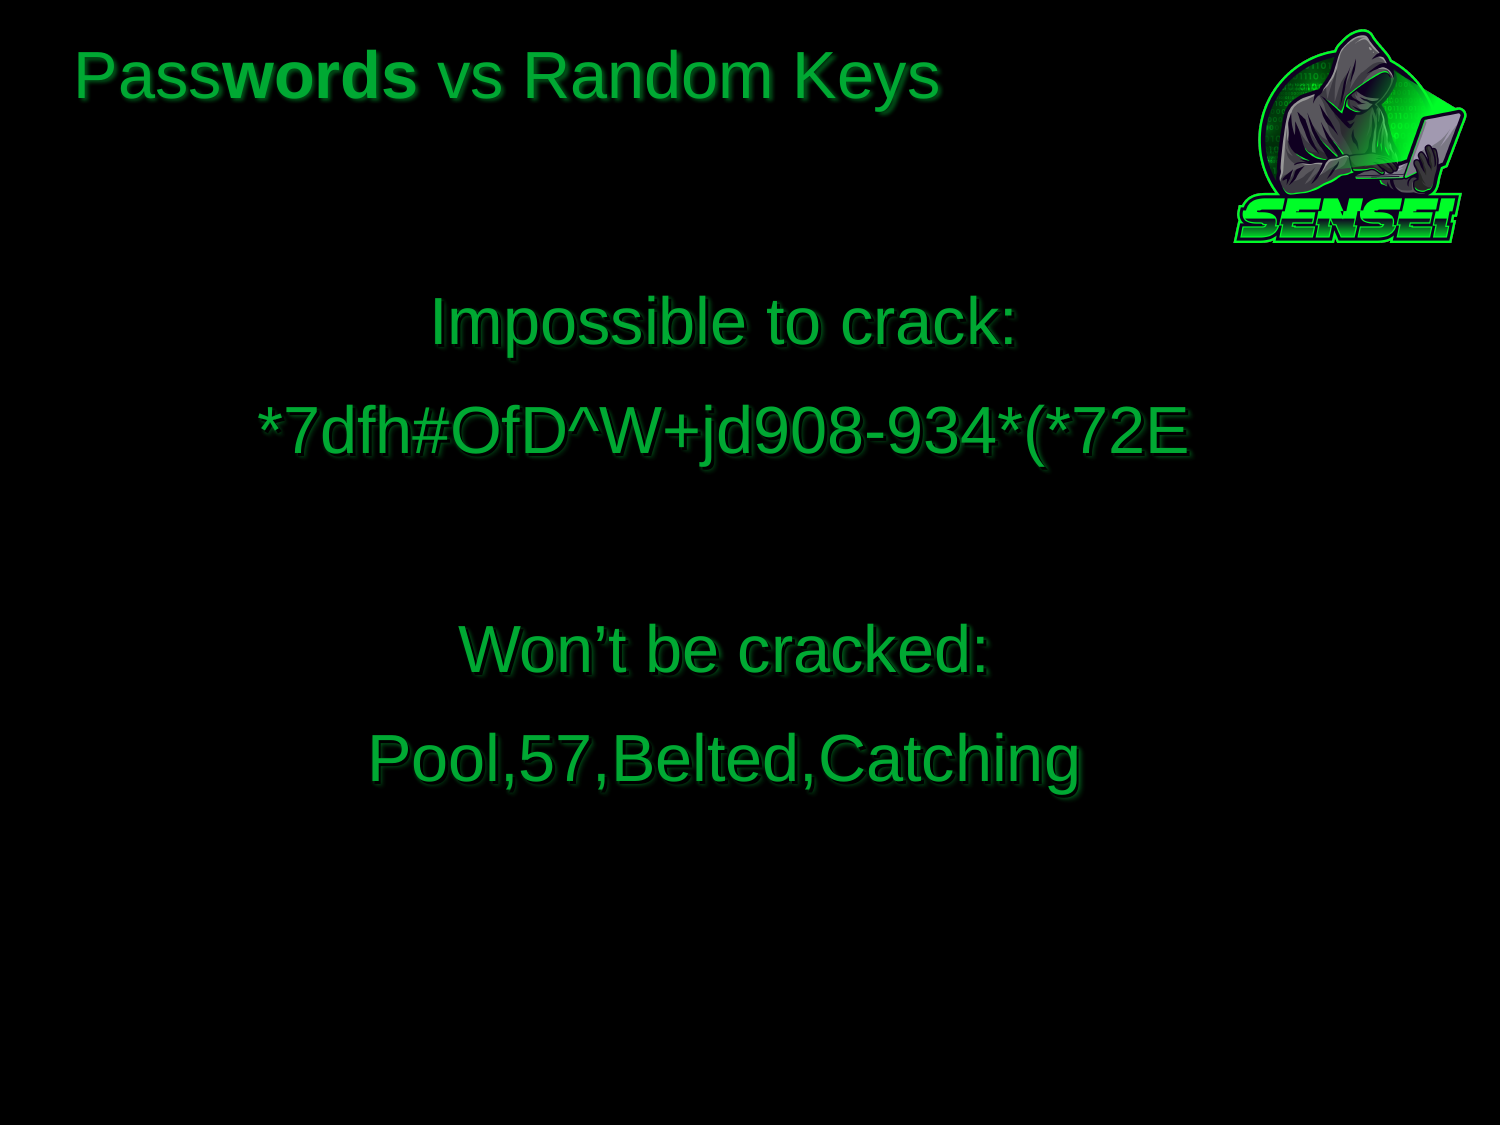

Passwords vs Random Keys
# Impossible to crack:
*7dfh#OfD^W+jd908-934*(*72E
Won’t be cracked:
Pool,57,Belted,Catching